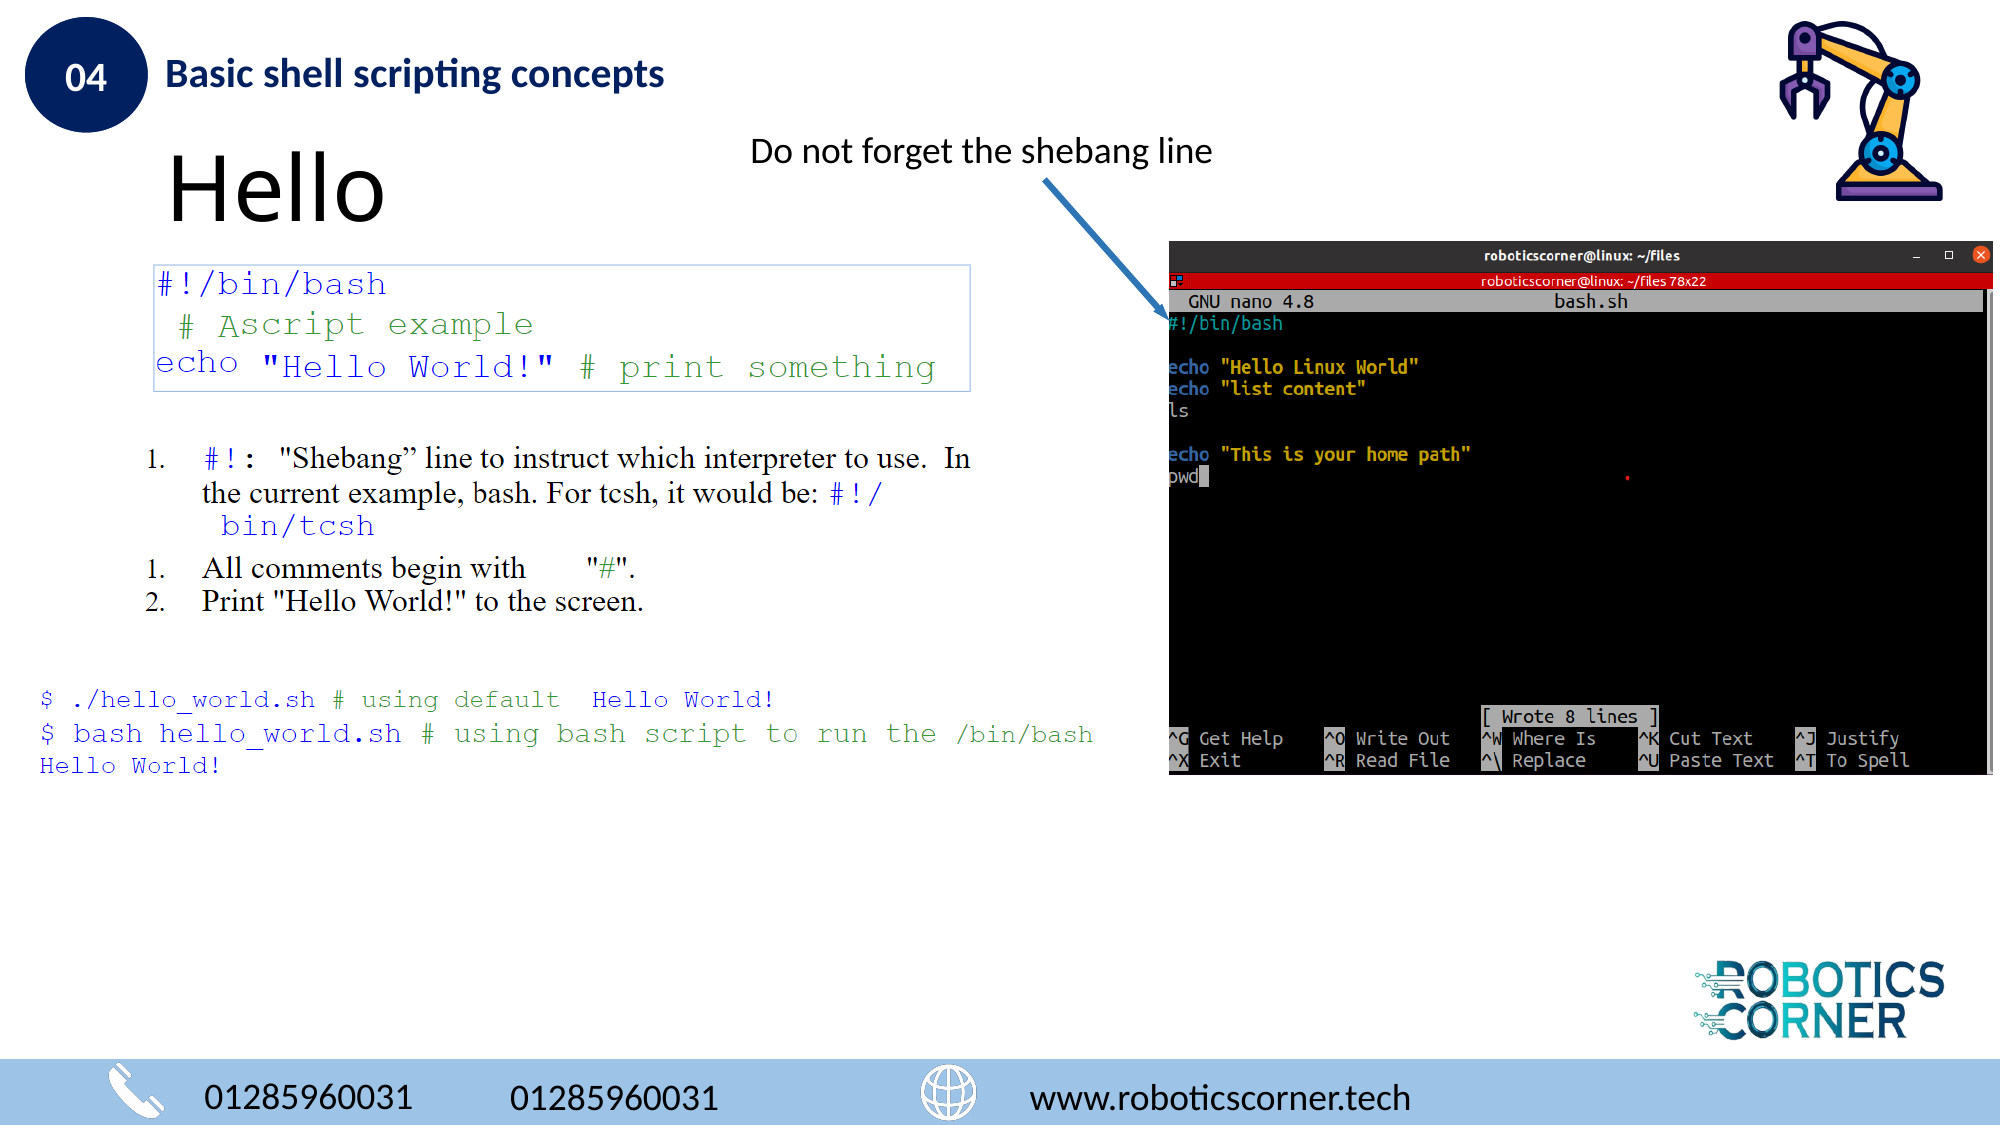

04
Basic shell scripting concepts
# Hello
Do not forget the shebang line
01285960031
01285960031
www.roboticscorner.tech